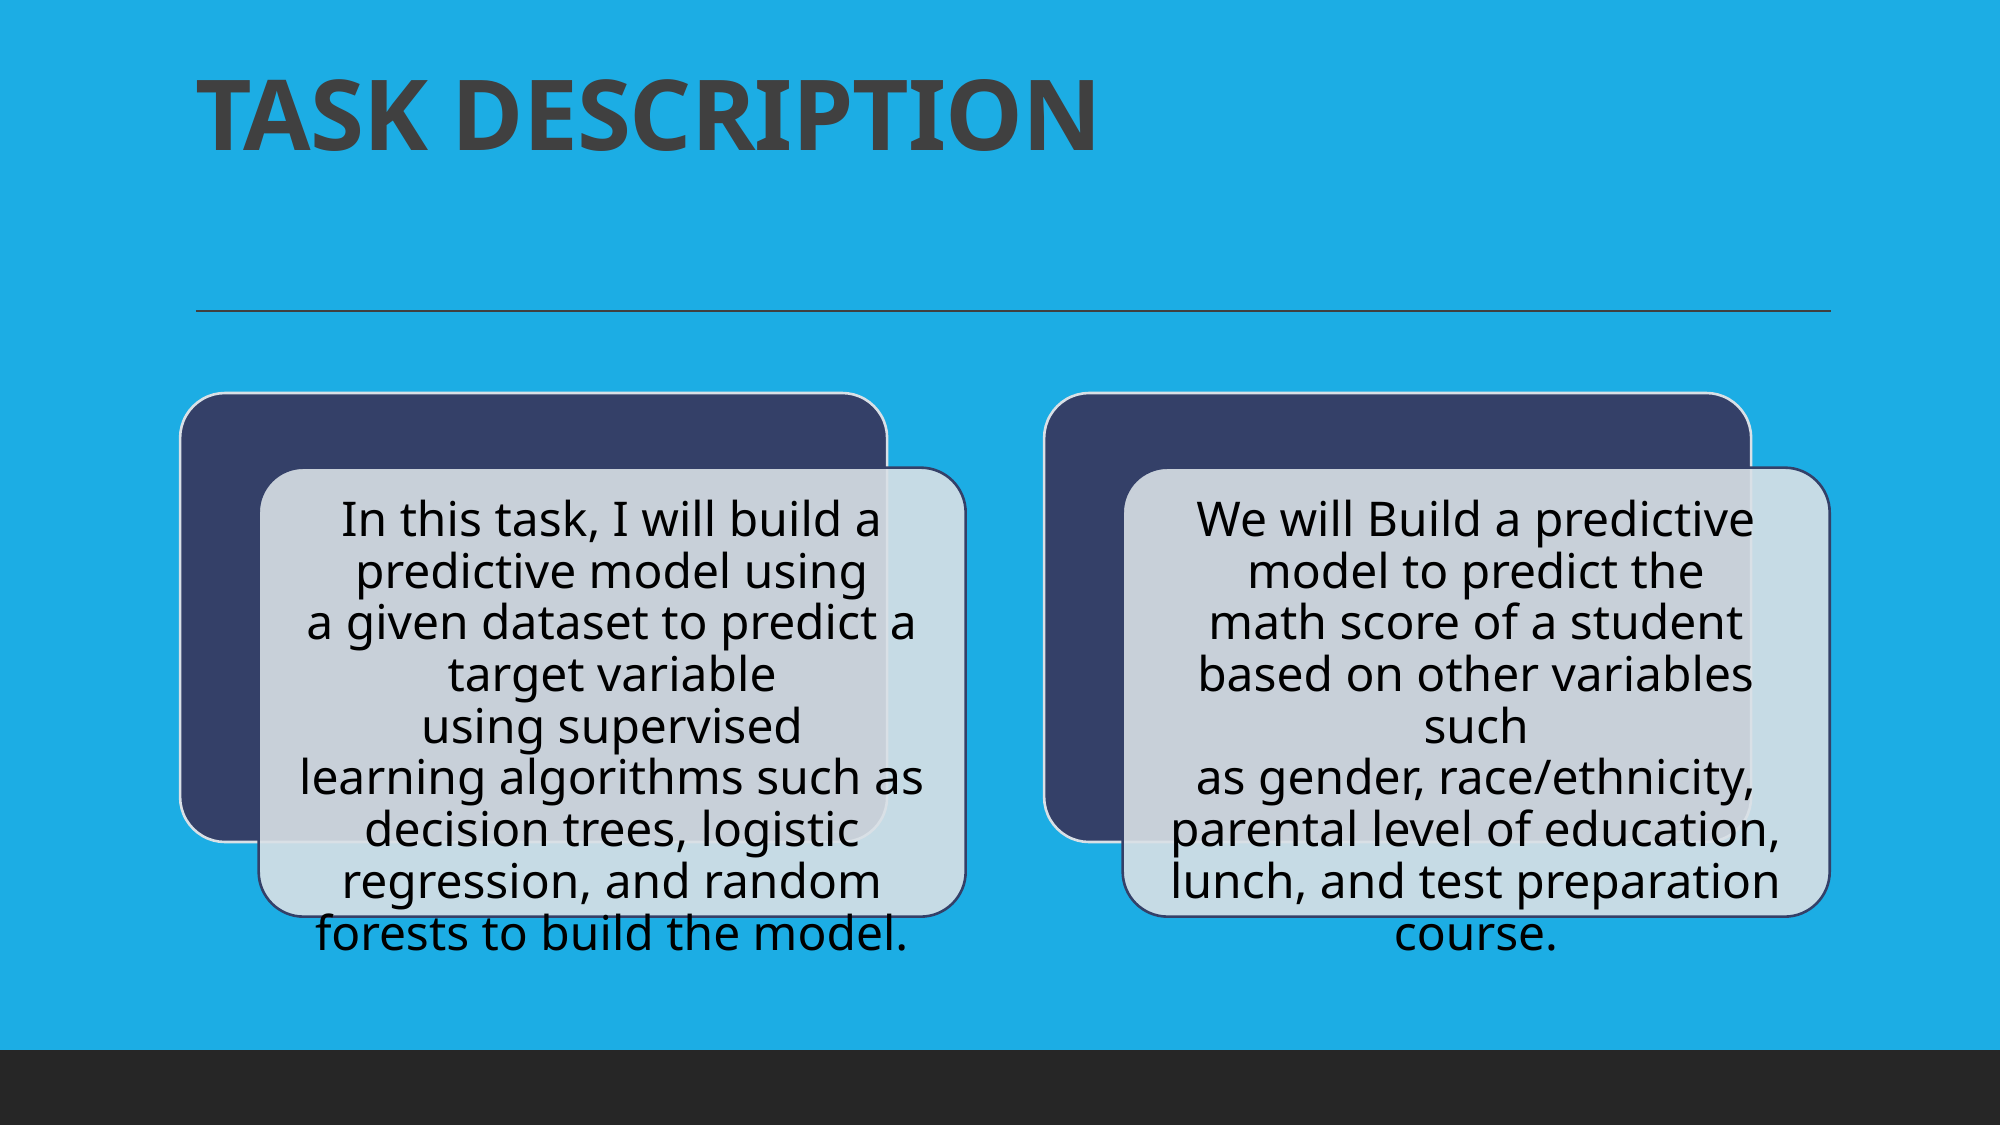

# Task DESCRIPTION
In this task, I will build a predictive model using a given dataset to predict a target variable using supervised learning algorithms such as decision trees, logistic regression, and random forests to build the model.
We will Build a predictive model to predict the math score of a student based on other variables such as gender, race/ethnicity, parental level of education, lunch, and test preparation course.